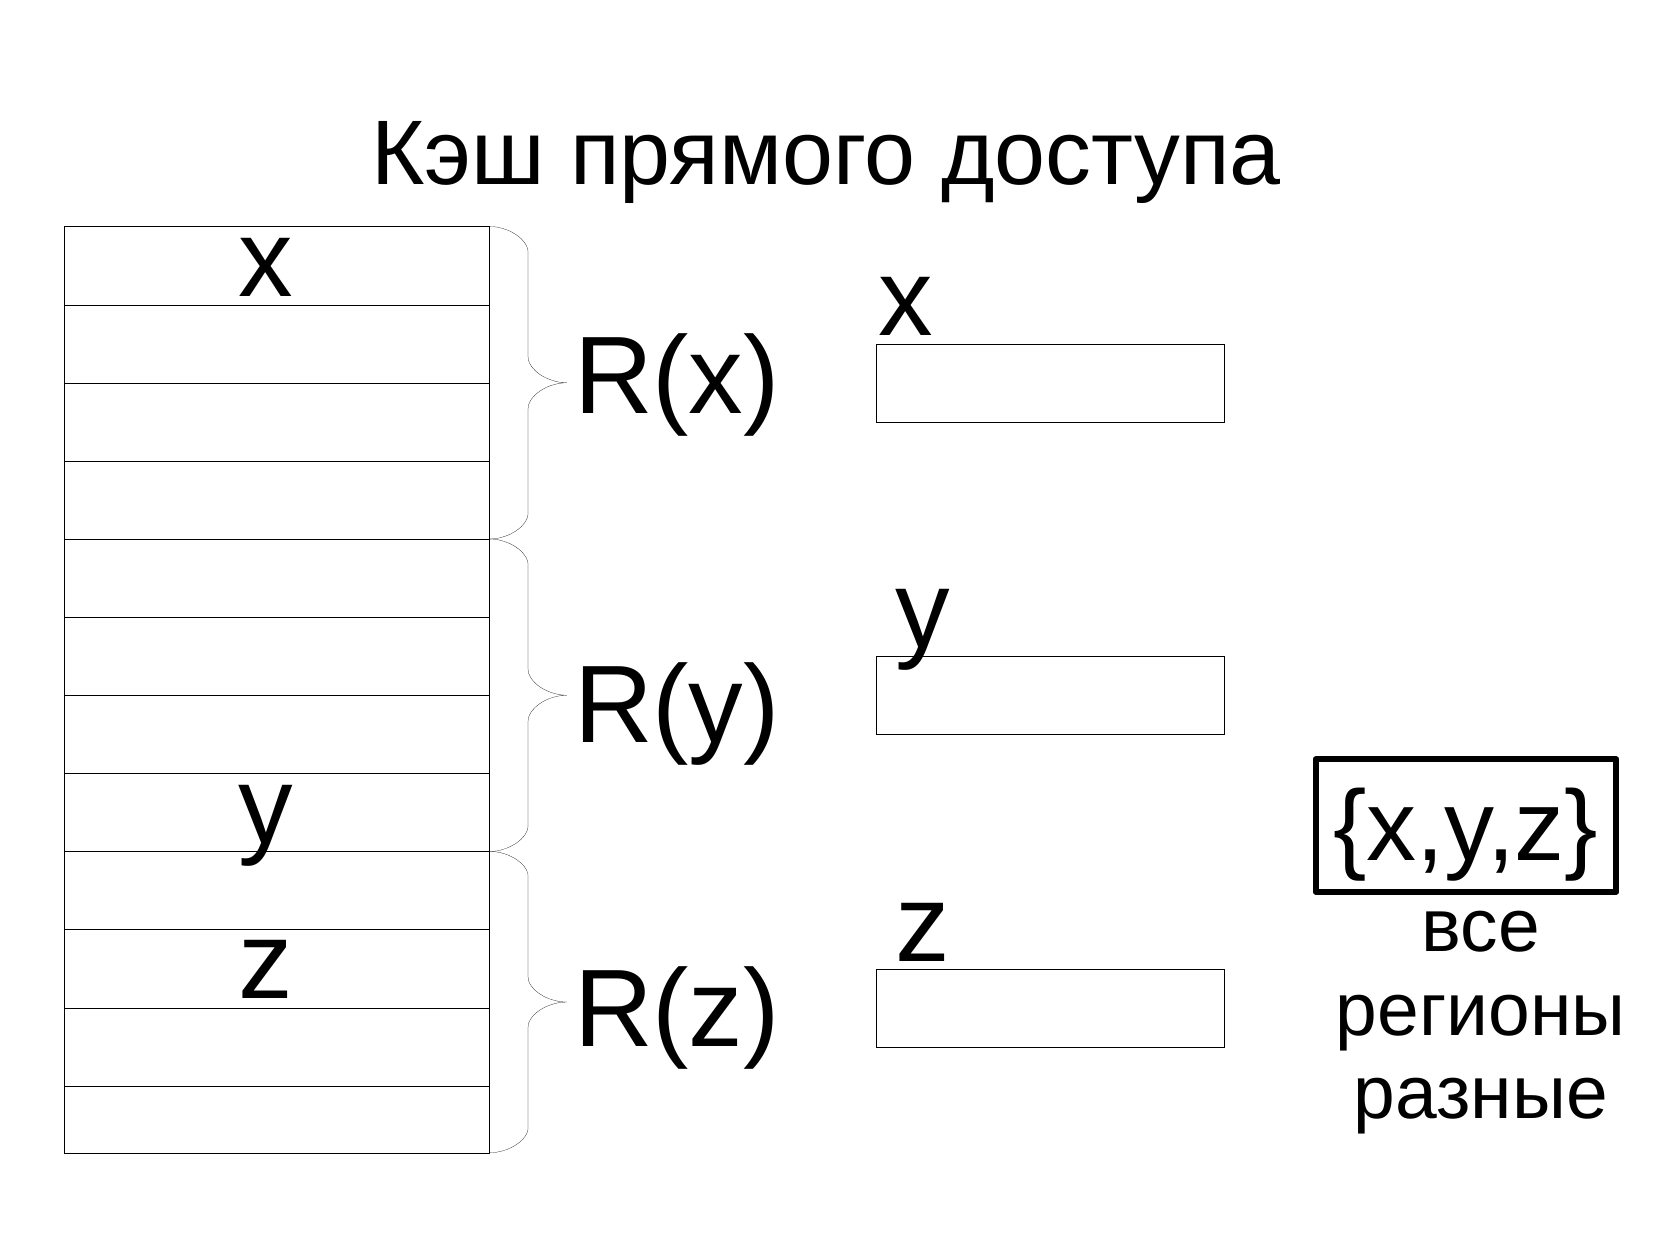

# Кэш прямого доступа
{x,y,z}
все
регионы
разные